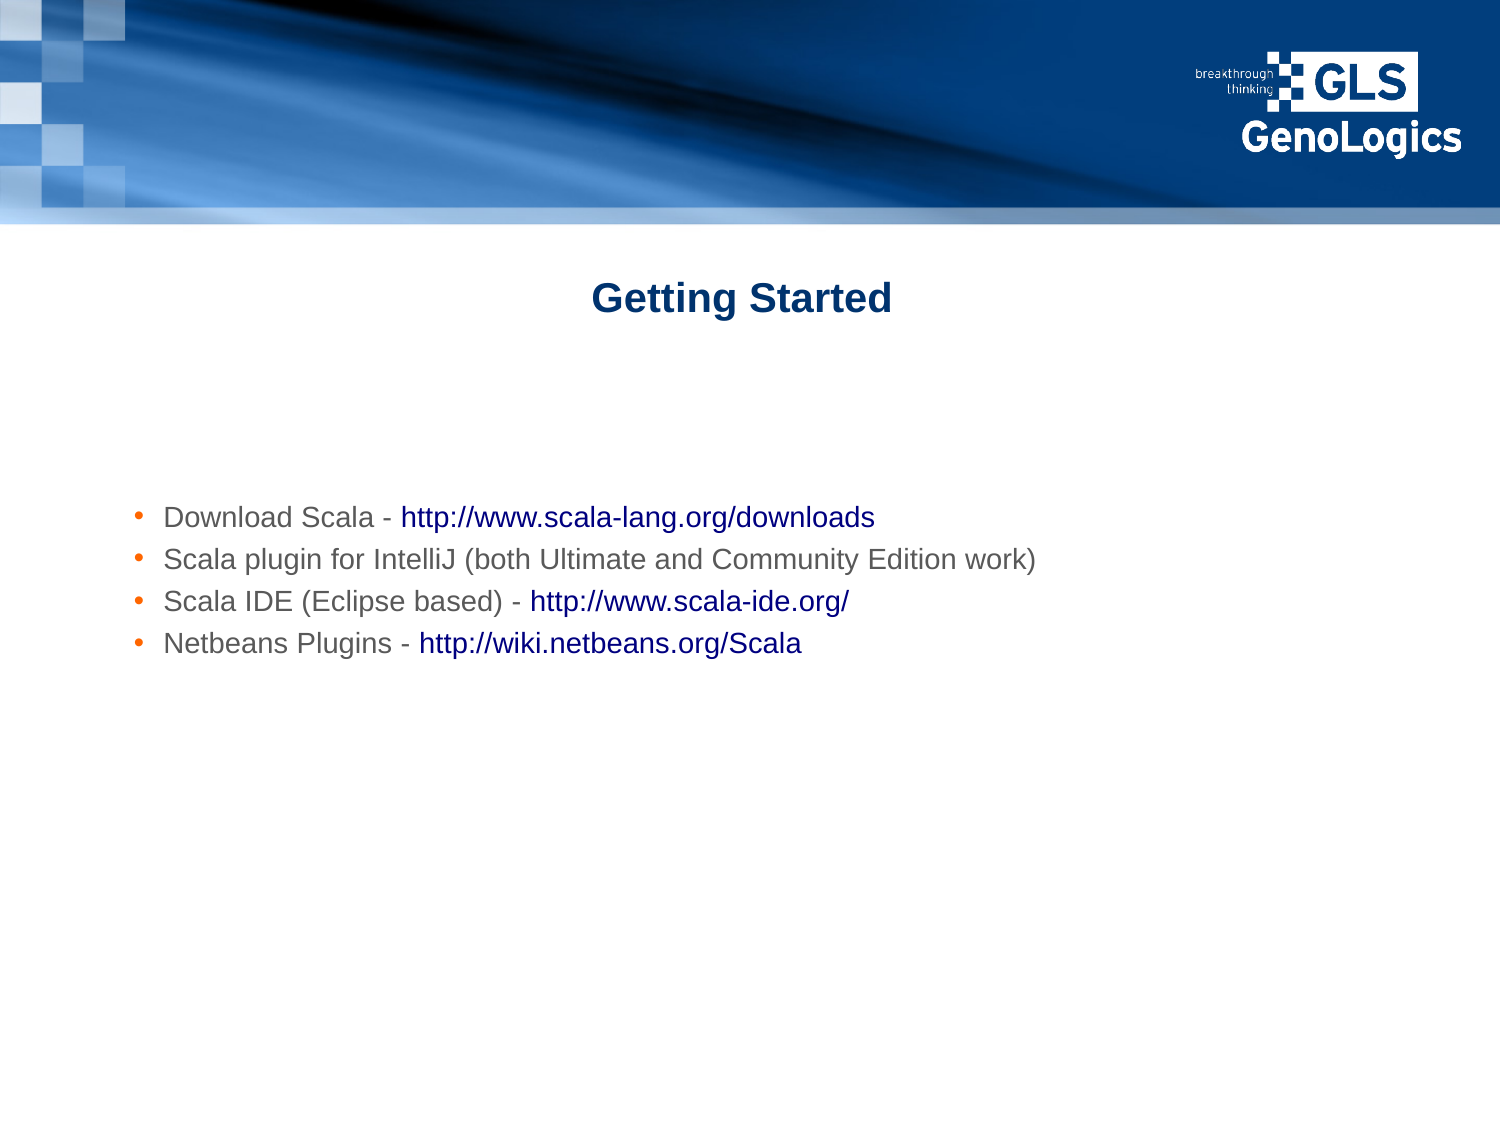

# Getting Started
Download Scala - http://www.scala-lang.org/downloads
Scala plugin for IntelliJ (both Ultimate and Community Edition work)
Scala IDE (Eclipse based) - http://www.scala-ide.org/
Netbeans Plugins - http://wiki.netbeans.org/Scala